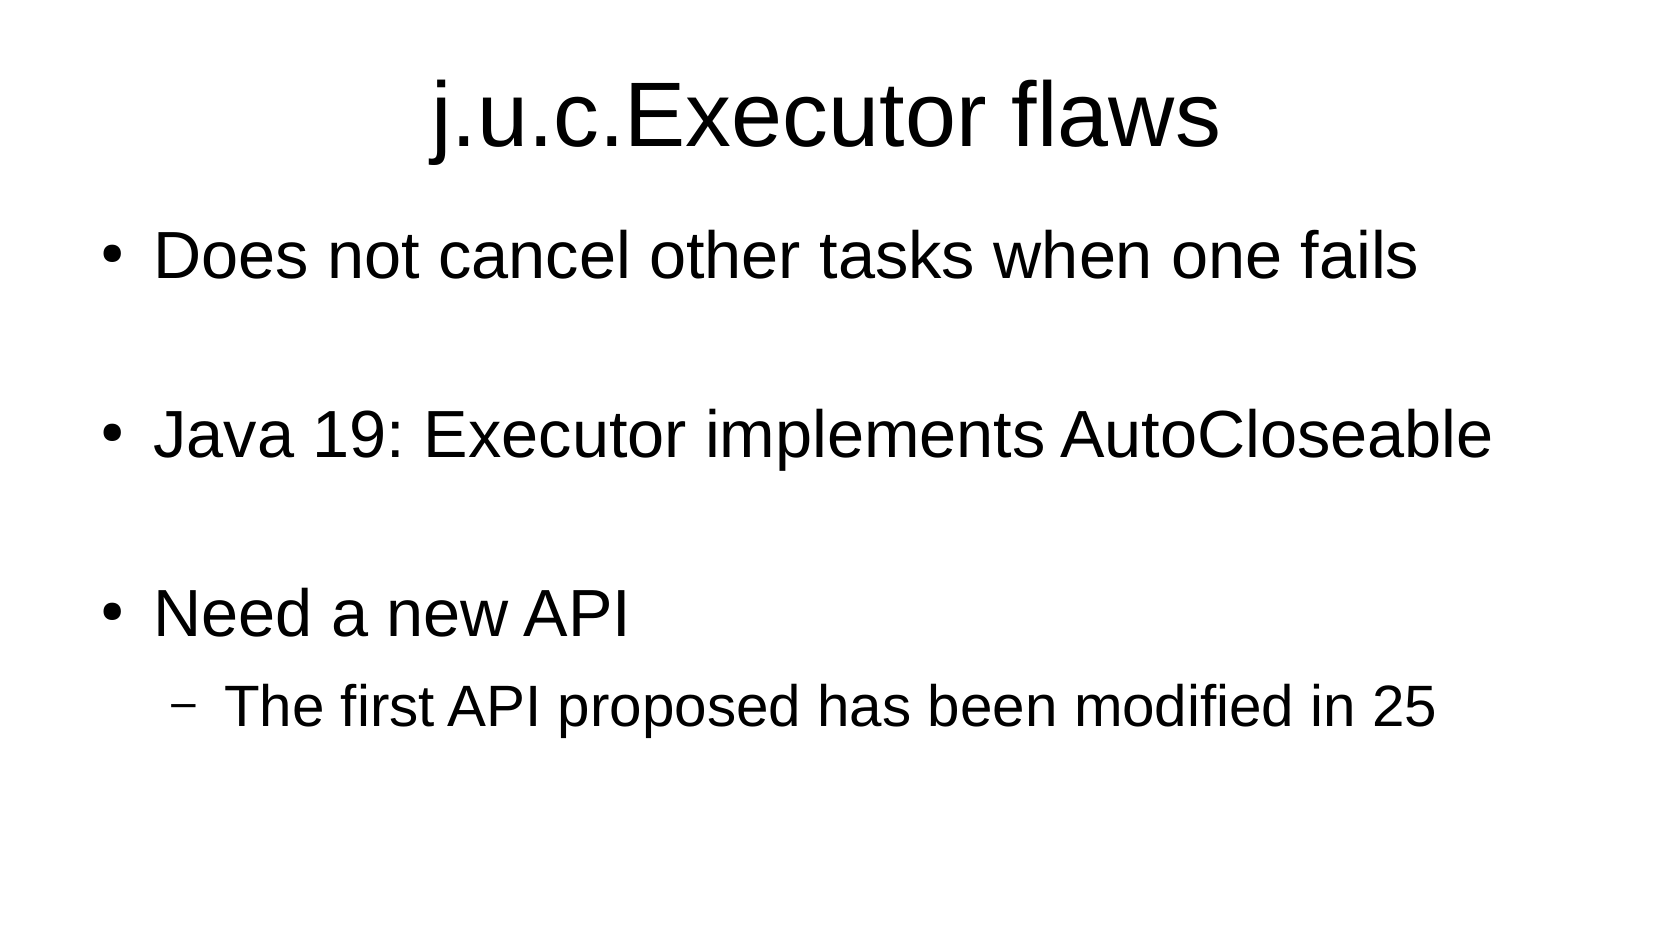

# j.u.c.Executor flaws
Does not cancel other tasks when one fails
Java 19: Executor implements AutoCloseable
Need a new API
The first API proposed has been modified in 25